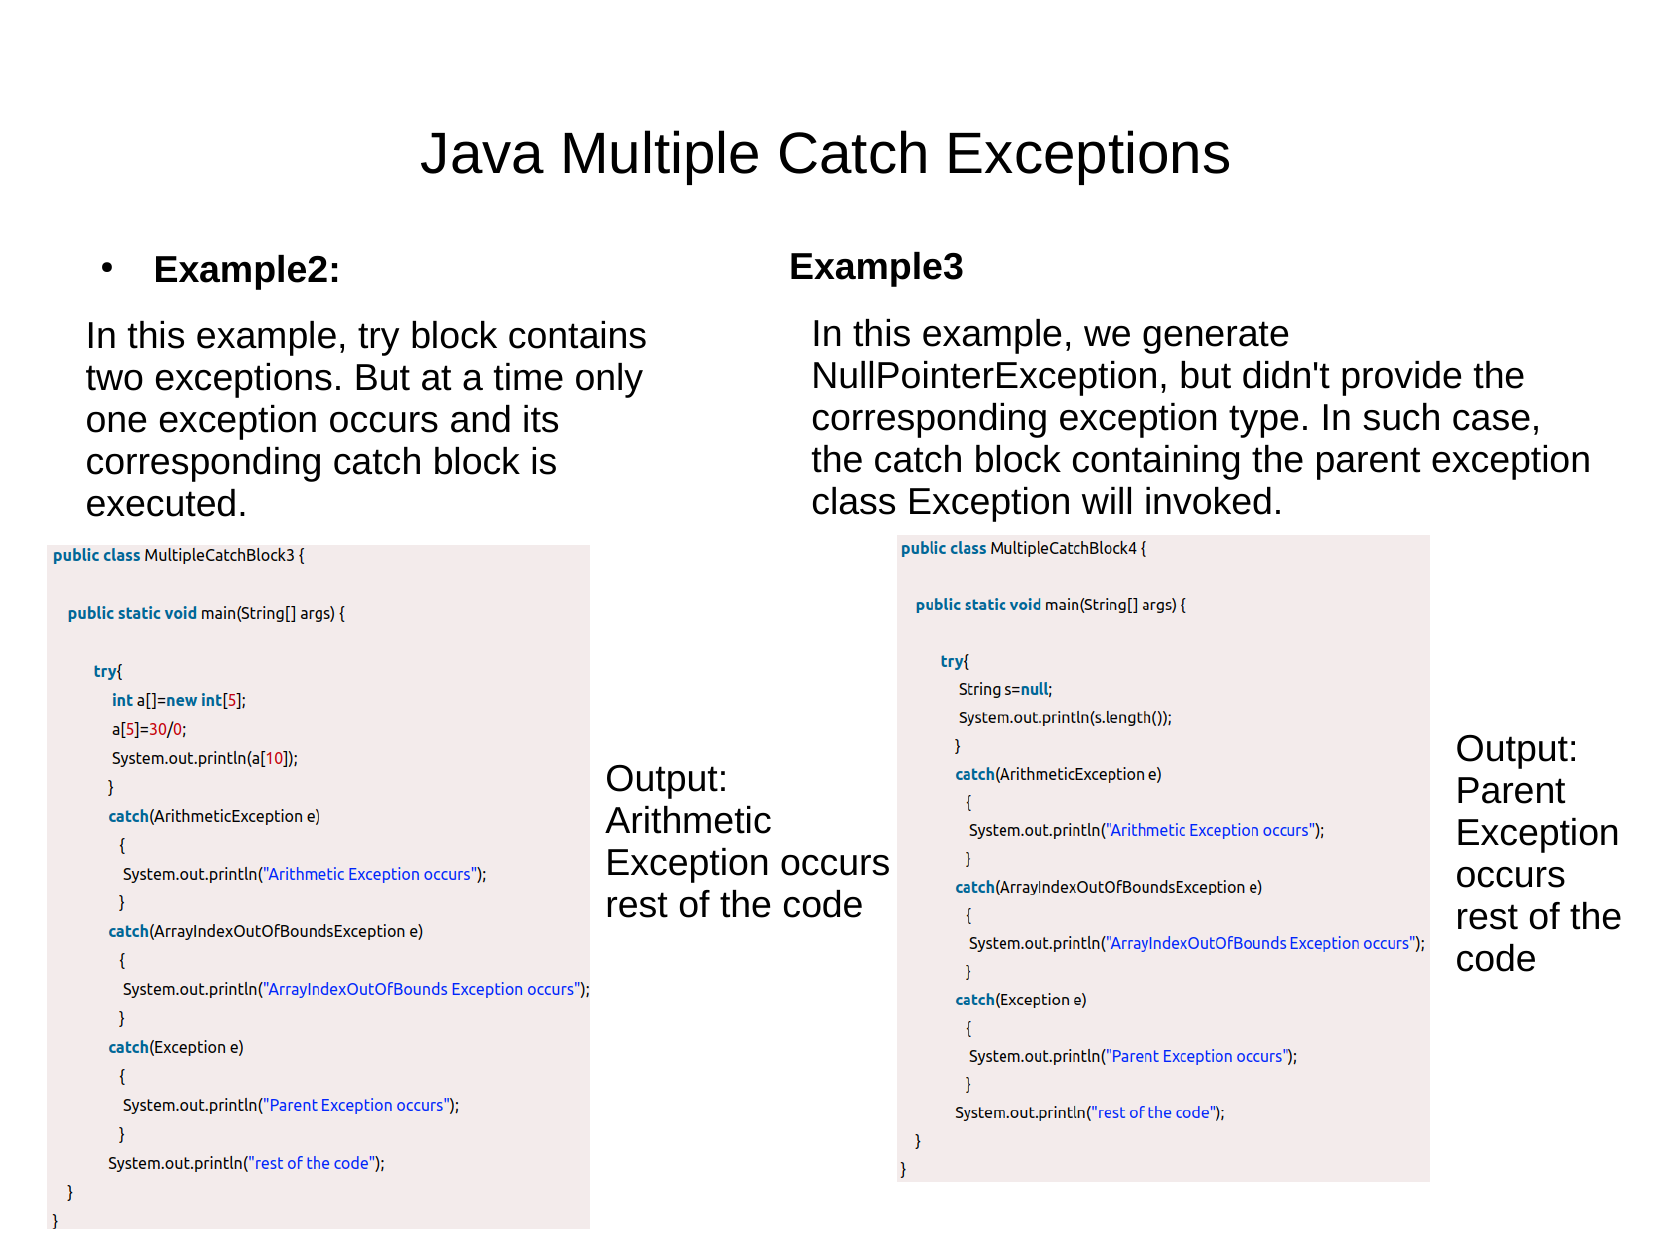

# Java Multiple Catch Exceptions
Example3
Example2:
In this example, we generate NullPointerException, but didn't provide the corresponding exception type. In such case, the catch block containing the parent exception class Exception will invoked.
In this example, try block contains two exceptions. But at a time only one exception occurs and its corresponding catch block is executed.
Output:
Parent Exception occurs
rest of the code
Output:
Arithmetic Exception occurs
rest of the code